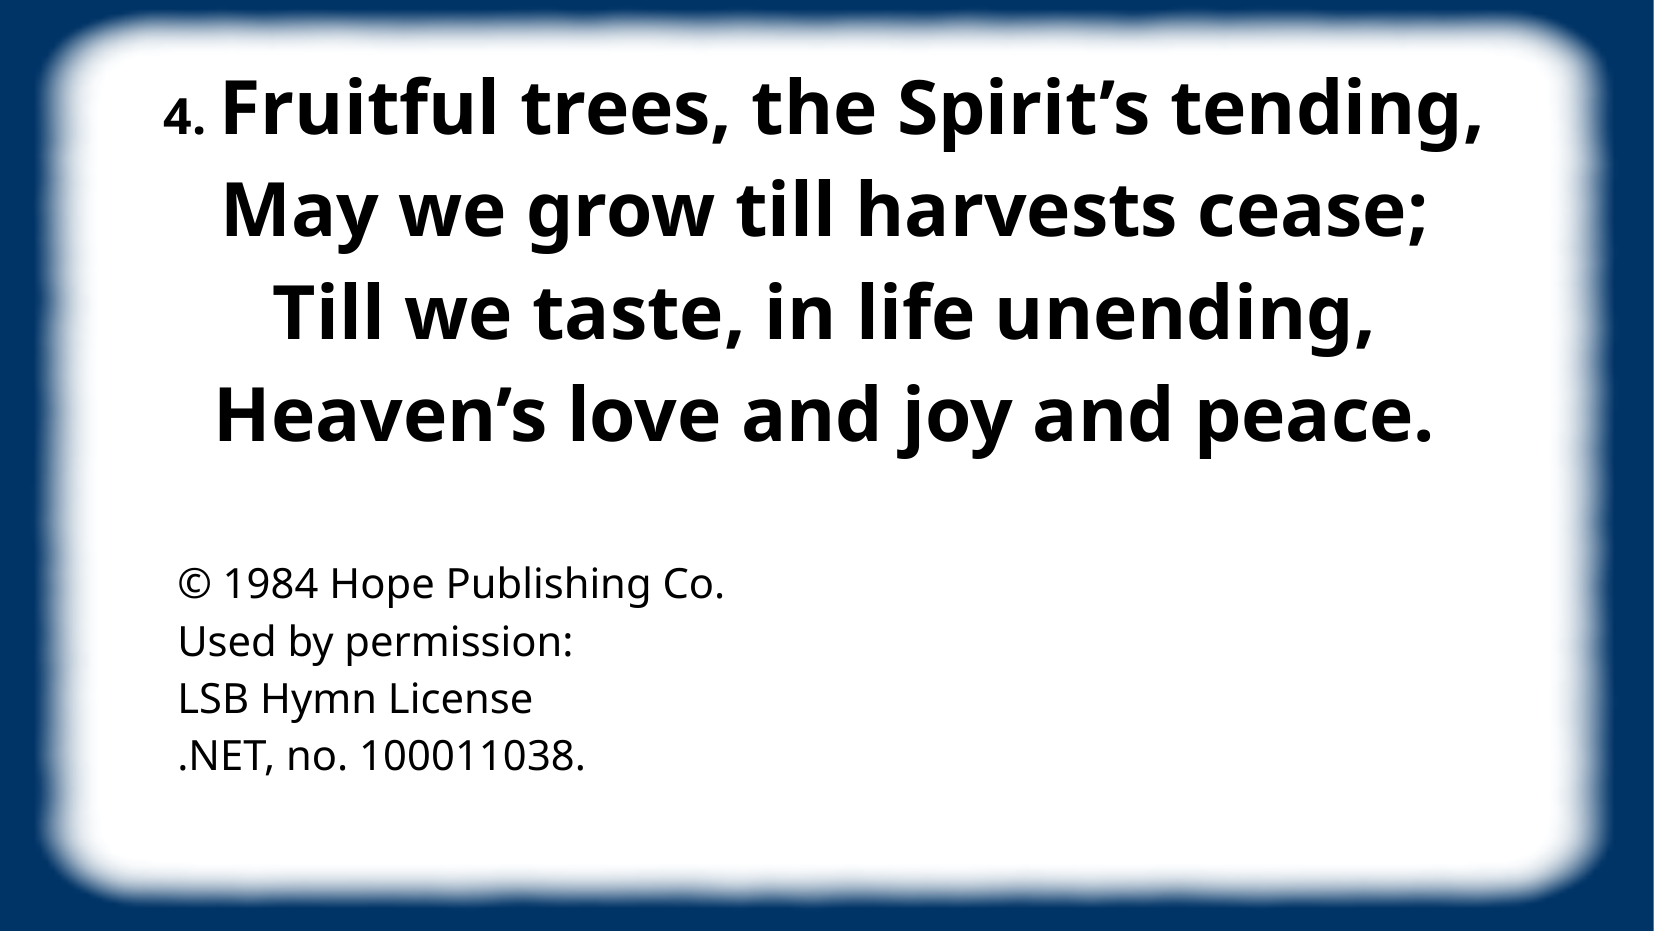

4. Fruitful trees, the Spirit’s tending,
May we grow till harvests cease;
Till we taste, in life unending,
Heaven’s love and joy and peace.
 © 1984 Hope Publishing Co.
 Used by permission:
 LSB Hymn License
 .NET, no. 100011038.